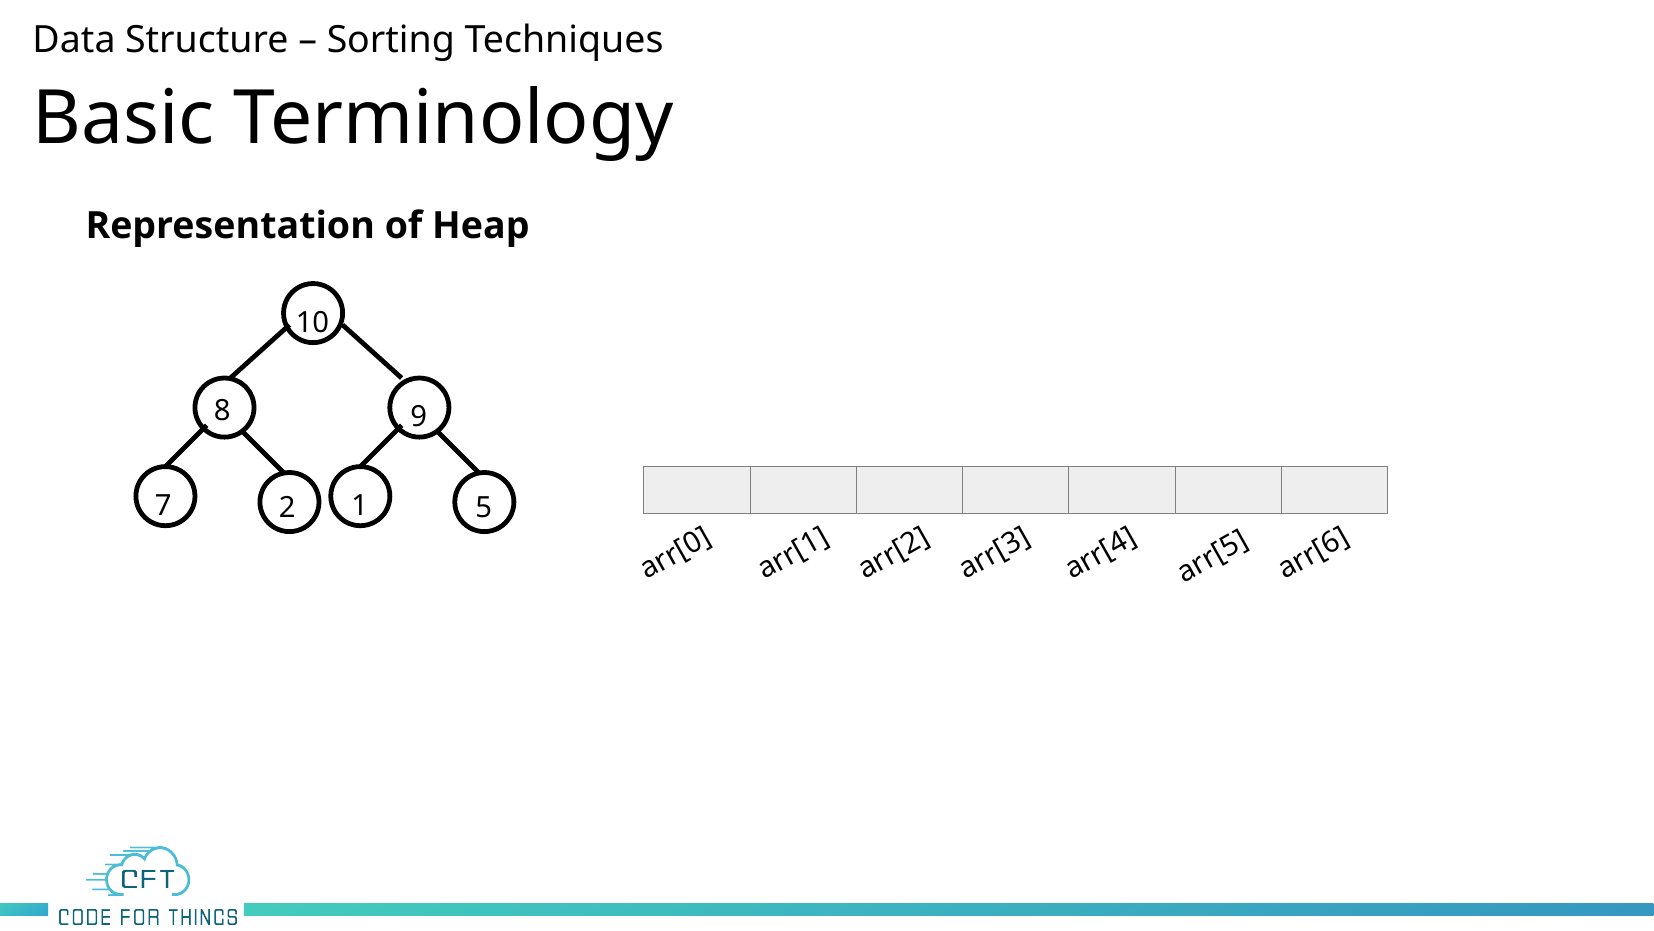

# Data Structure – Sorting Techniques Basic Terminology
Representation of Heap
10
8
9
7
1
2
5
arr[0]
arr[1]
arr[2]
arr[3]
arr[4]
arr[6]
arr[5]